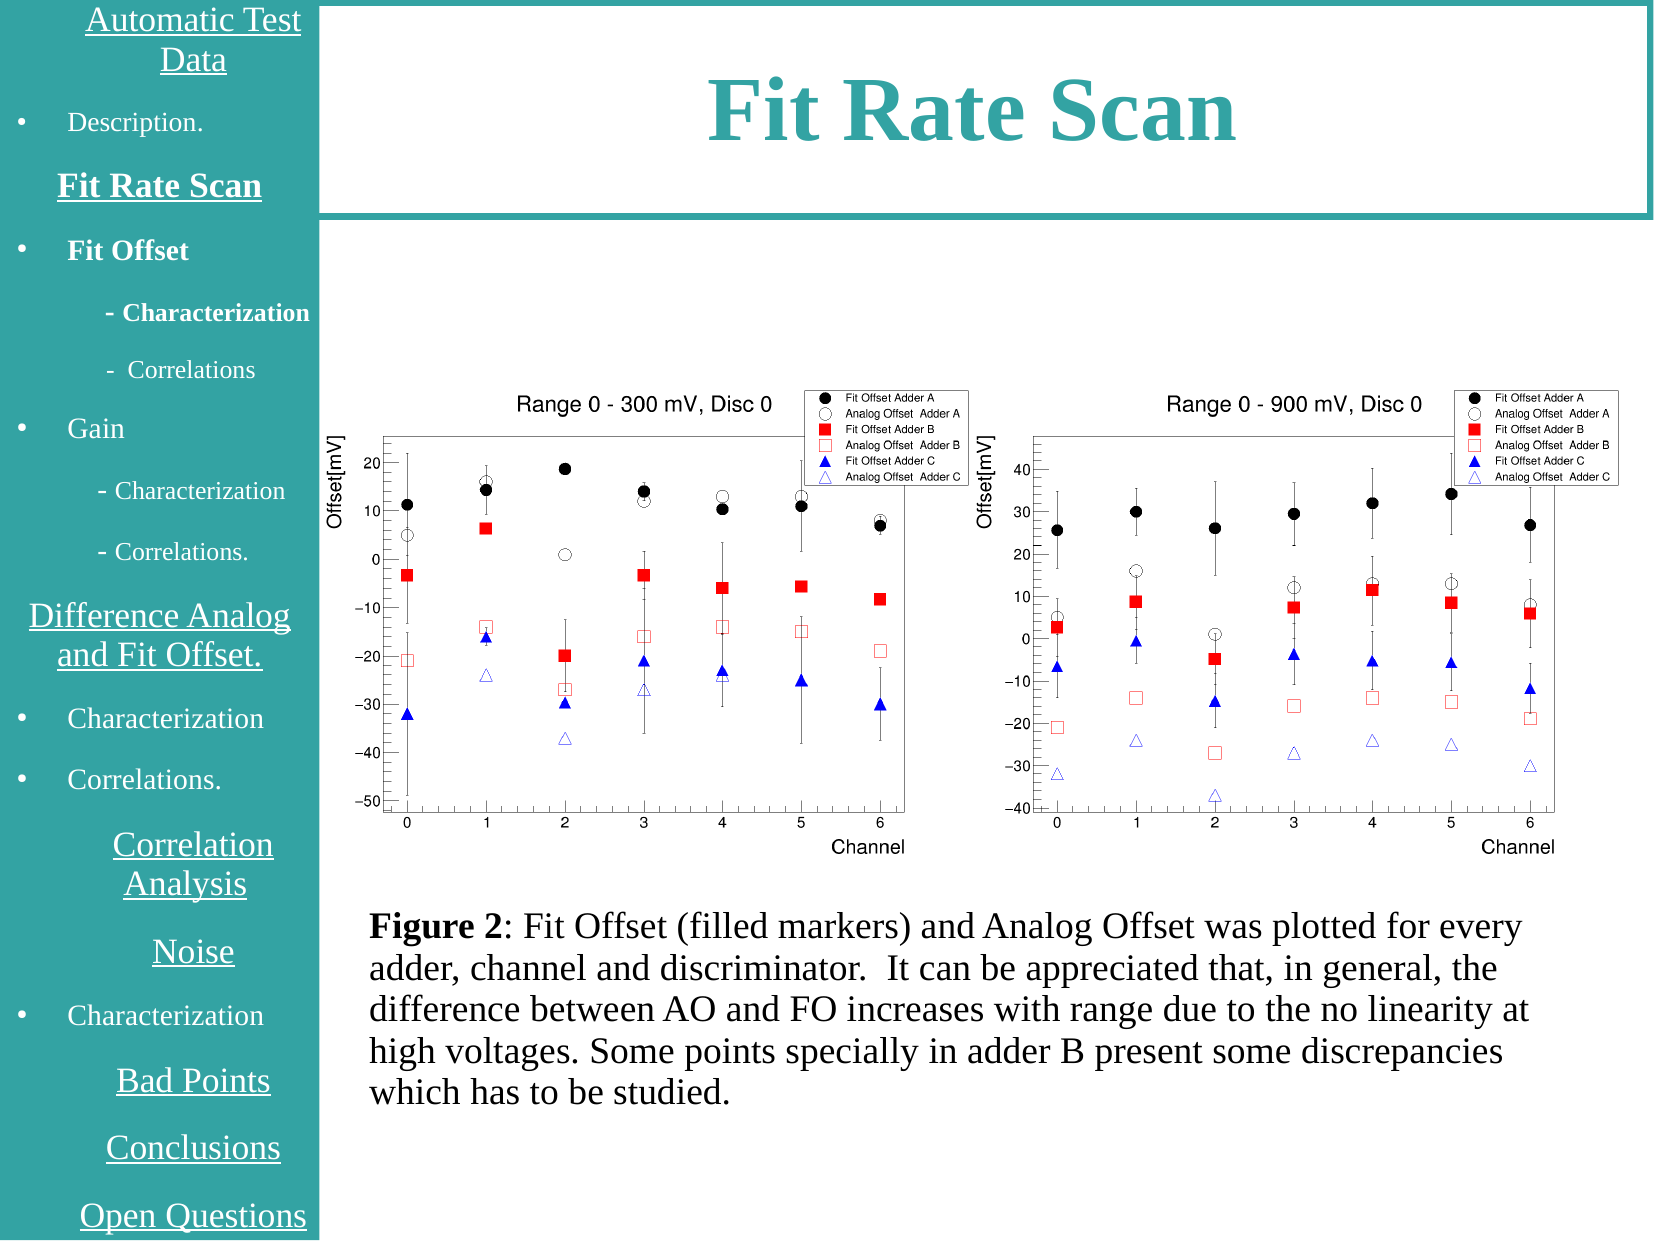

Automatic Test Data
Description.
Fit Rate Scan
Fit Offset
 - Characterization
 - Correlations
Gain
 - Characterization
 - Correlations.
Difference Analog and Fit Offset.
Characterization
Correlations.
Correlation Analysis
Noise
Characterization
Bad Points
Conclusions
Open Questions
# Fit Rate Scan
Figure 2: Fit Offset (filled markers) and Analog Offset was plotted for every adder, channel and discriminator. It can be appreciated that, in general, the difference between AO and FO increases with range due to the no linearity at high voltages. Some points specially in adder B present some discrepancies which has to be studied.